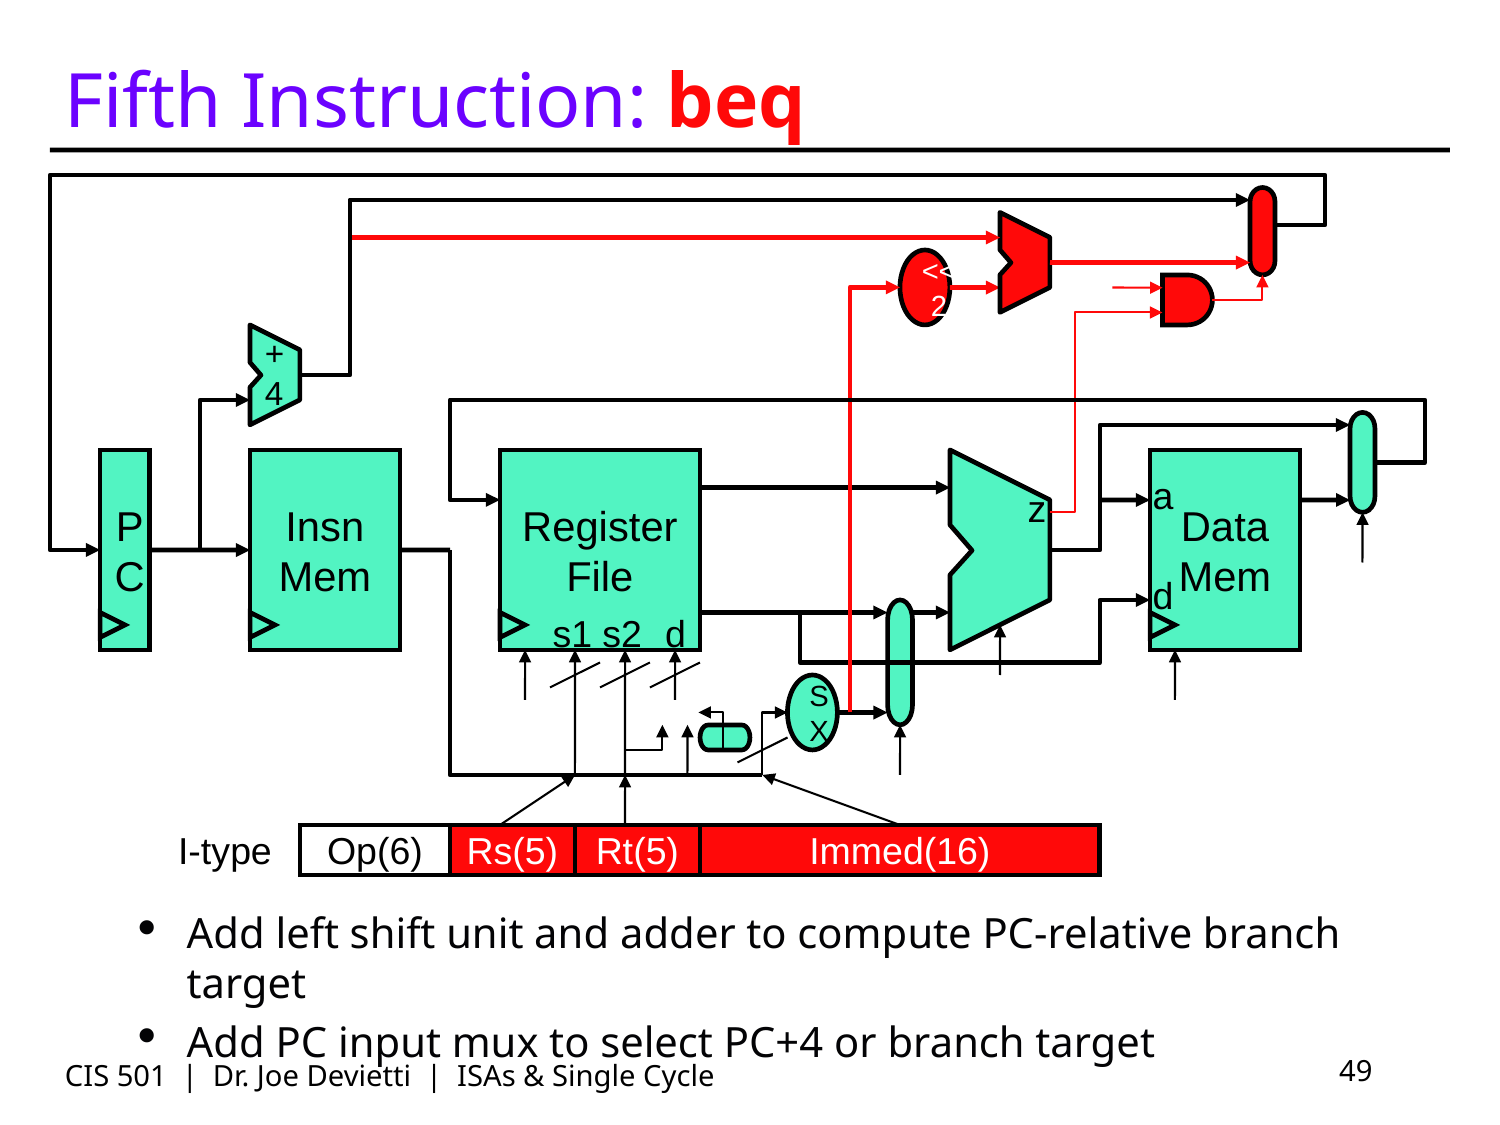

Fifth Instruction: beq
<<
2
+
4
P
C
Insn
Mem
Register
File
Data
Mem
a
z
d
s1
s2
d
S
X
I-type
Op(6)
Rs(5)
Rt(5)
Immed(16)
Add left shift unit and adder to compute PC-relative branch target
Add PC input mux to select PC+4 or branch target
CIS 501 | Dr. Joe Devietti | ISAs & Single Cycle